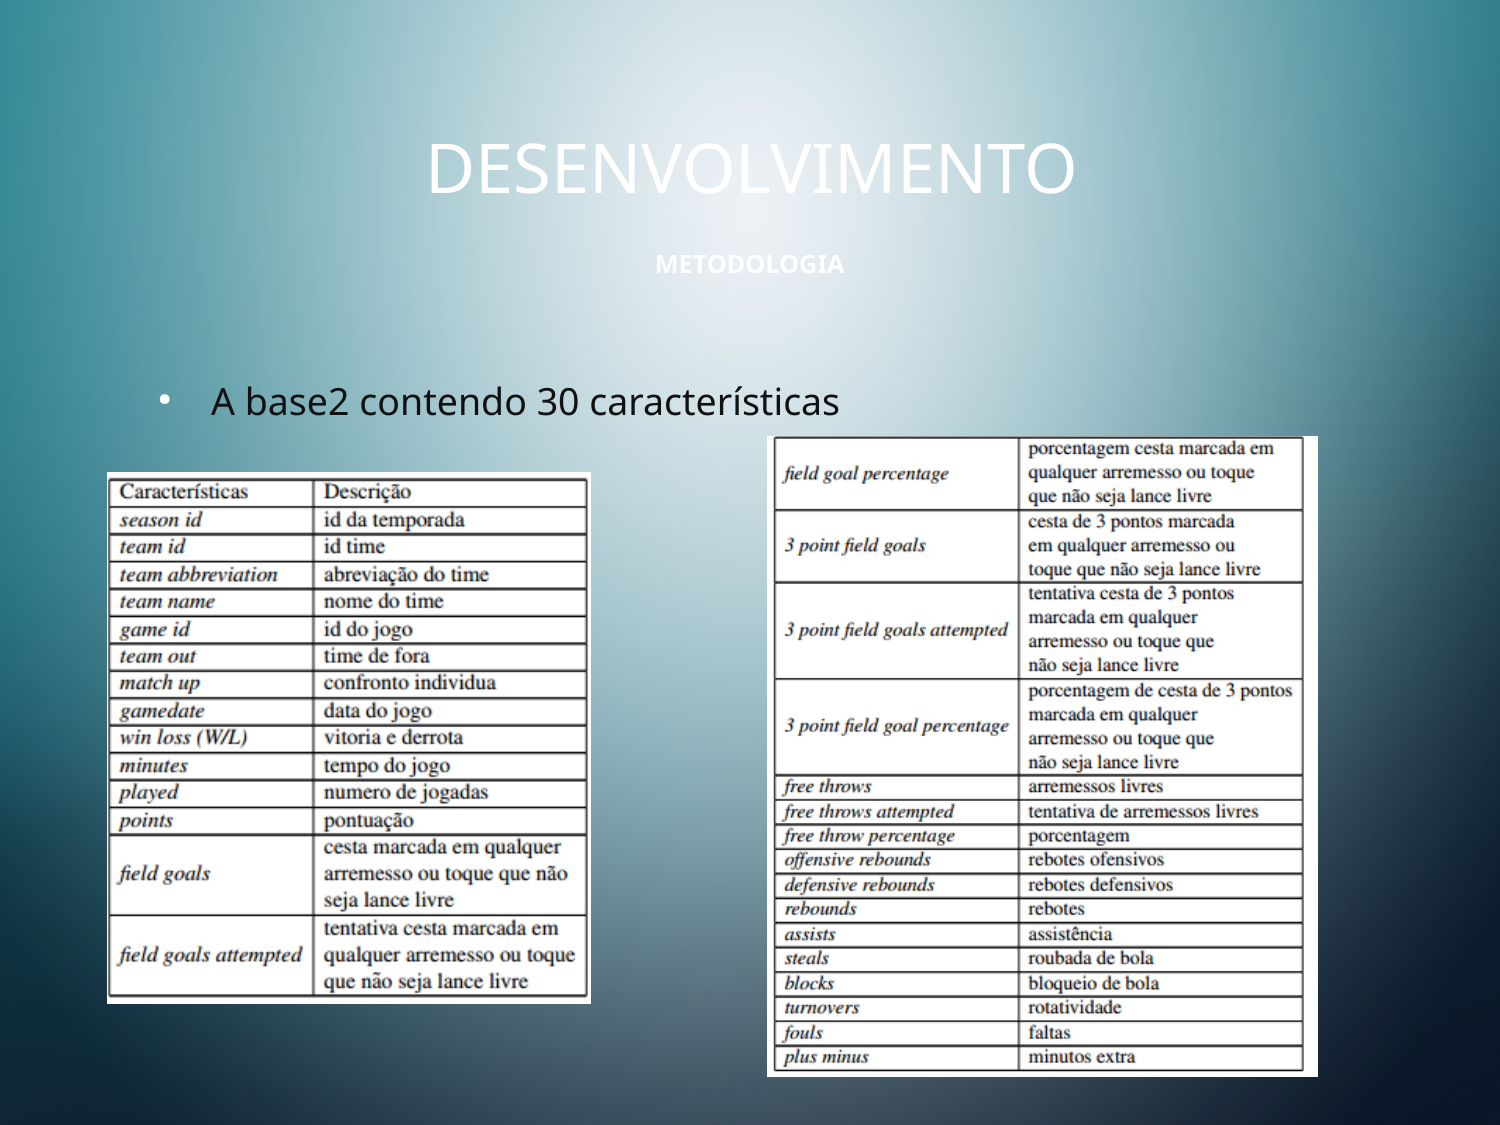

Desenvolvimento
# Metodologia
A base2 contendo 30 características